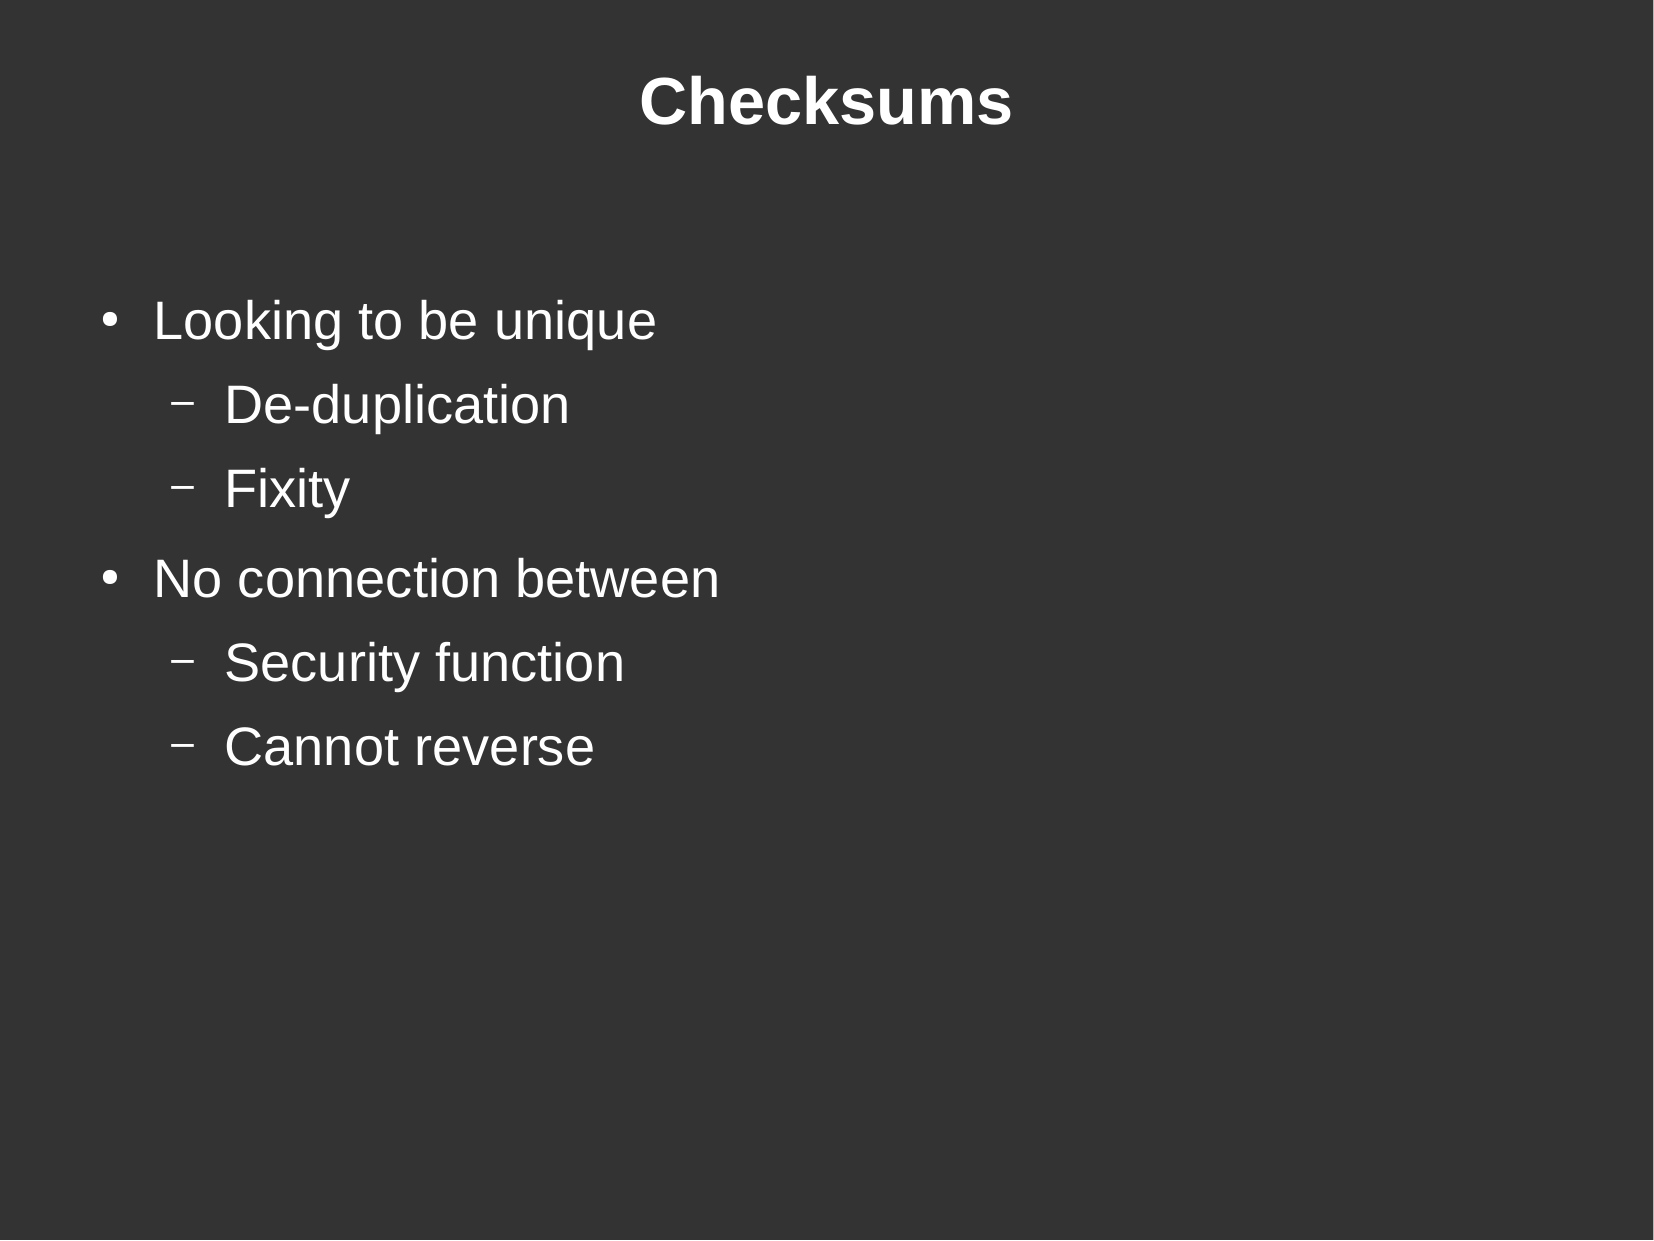

# Checksums
Looking to be unique
De-duplication
Fixity
No connection between
Security function
Cannot reverse